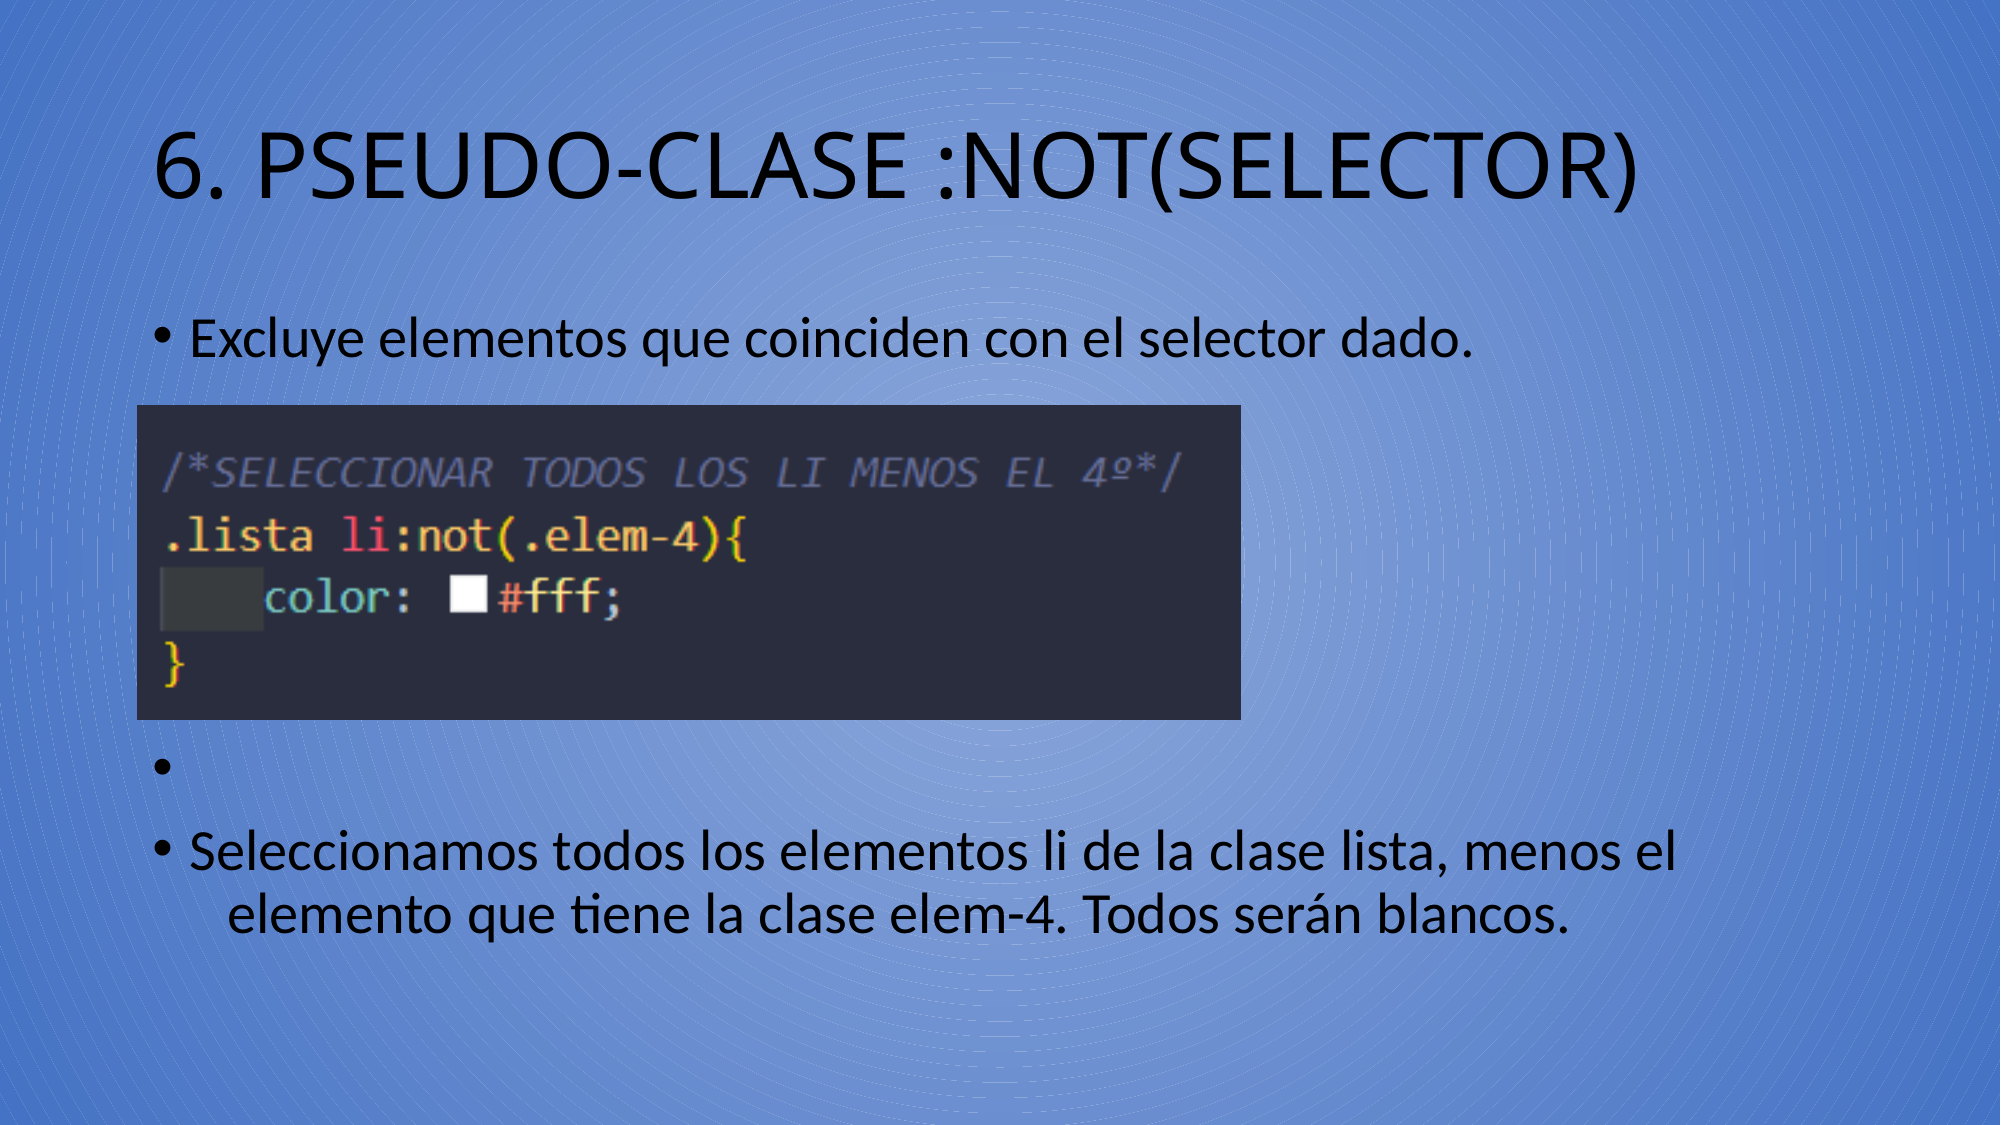

# 6. PSEUDO-CLASE :NOT(SELECTOR)
Excluye elementos que coinciden con el selector dado.
Seleccionamos todos los elementos li de la clase lista, menos el elemento que tiene la clase elem-4. Todos serán blancos.